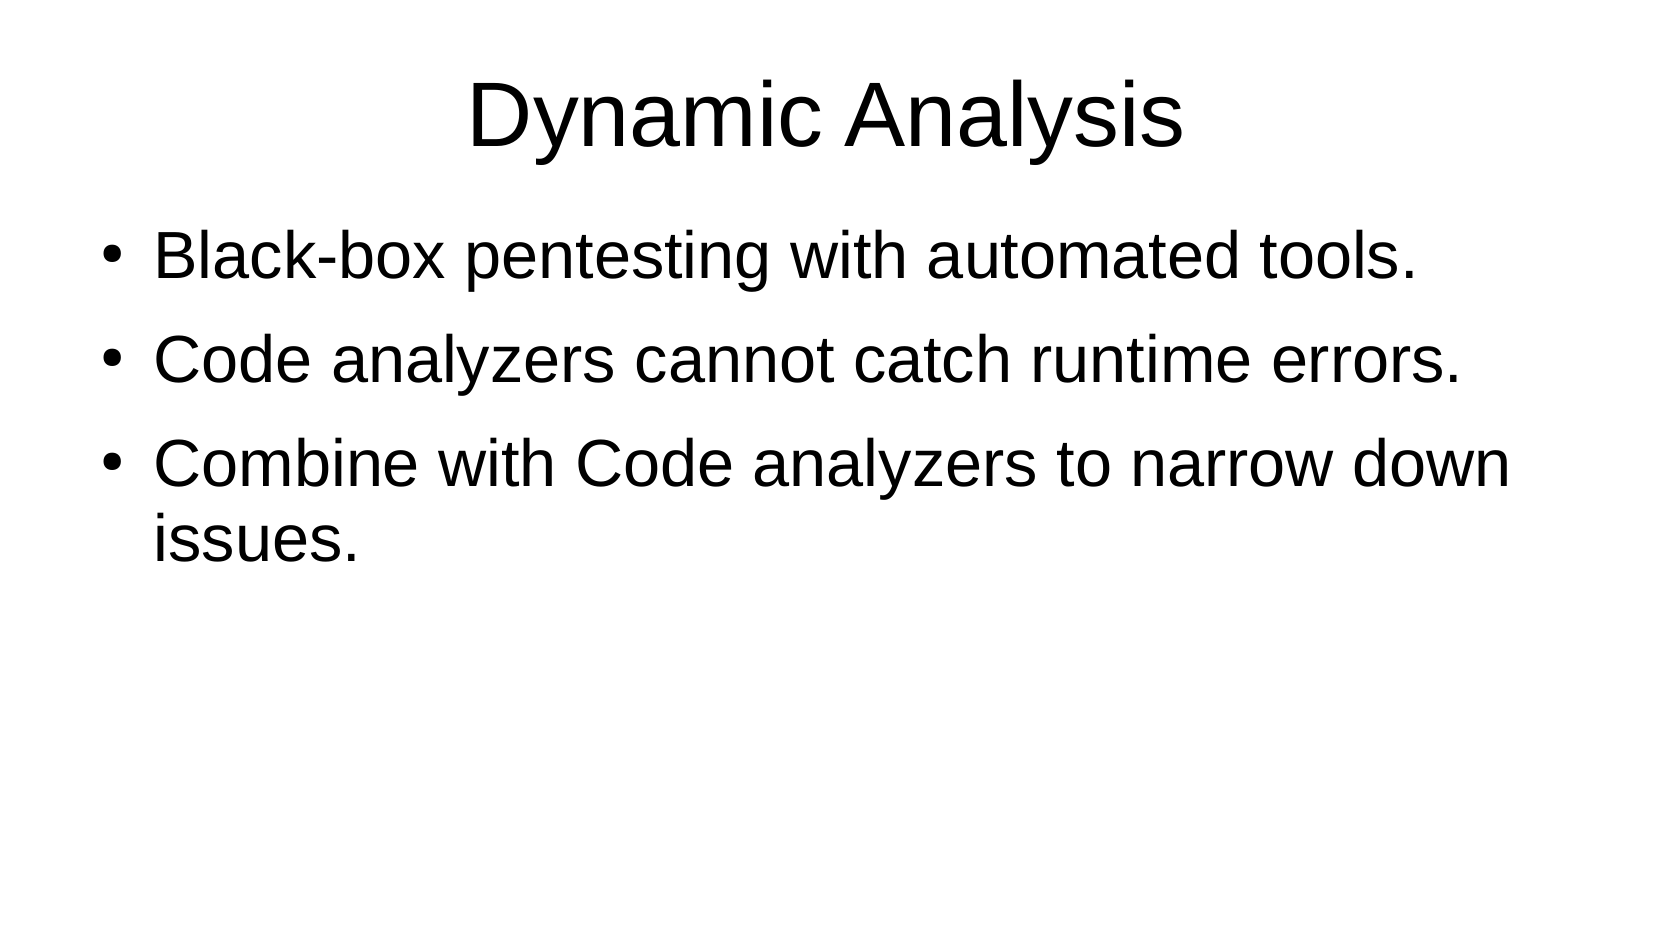

# Dynamic Analysis
Black-box pentesting with automated tools.
Code analyzers cannot catch runtime errors.
Combine with Code analyzers to narrow down issues.